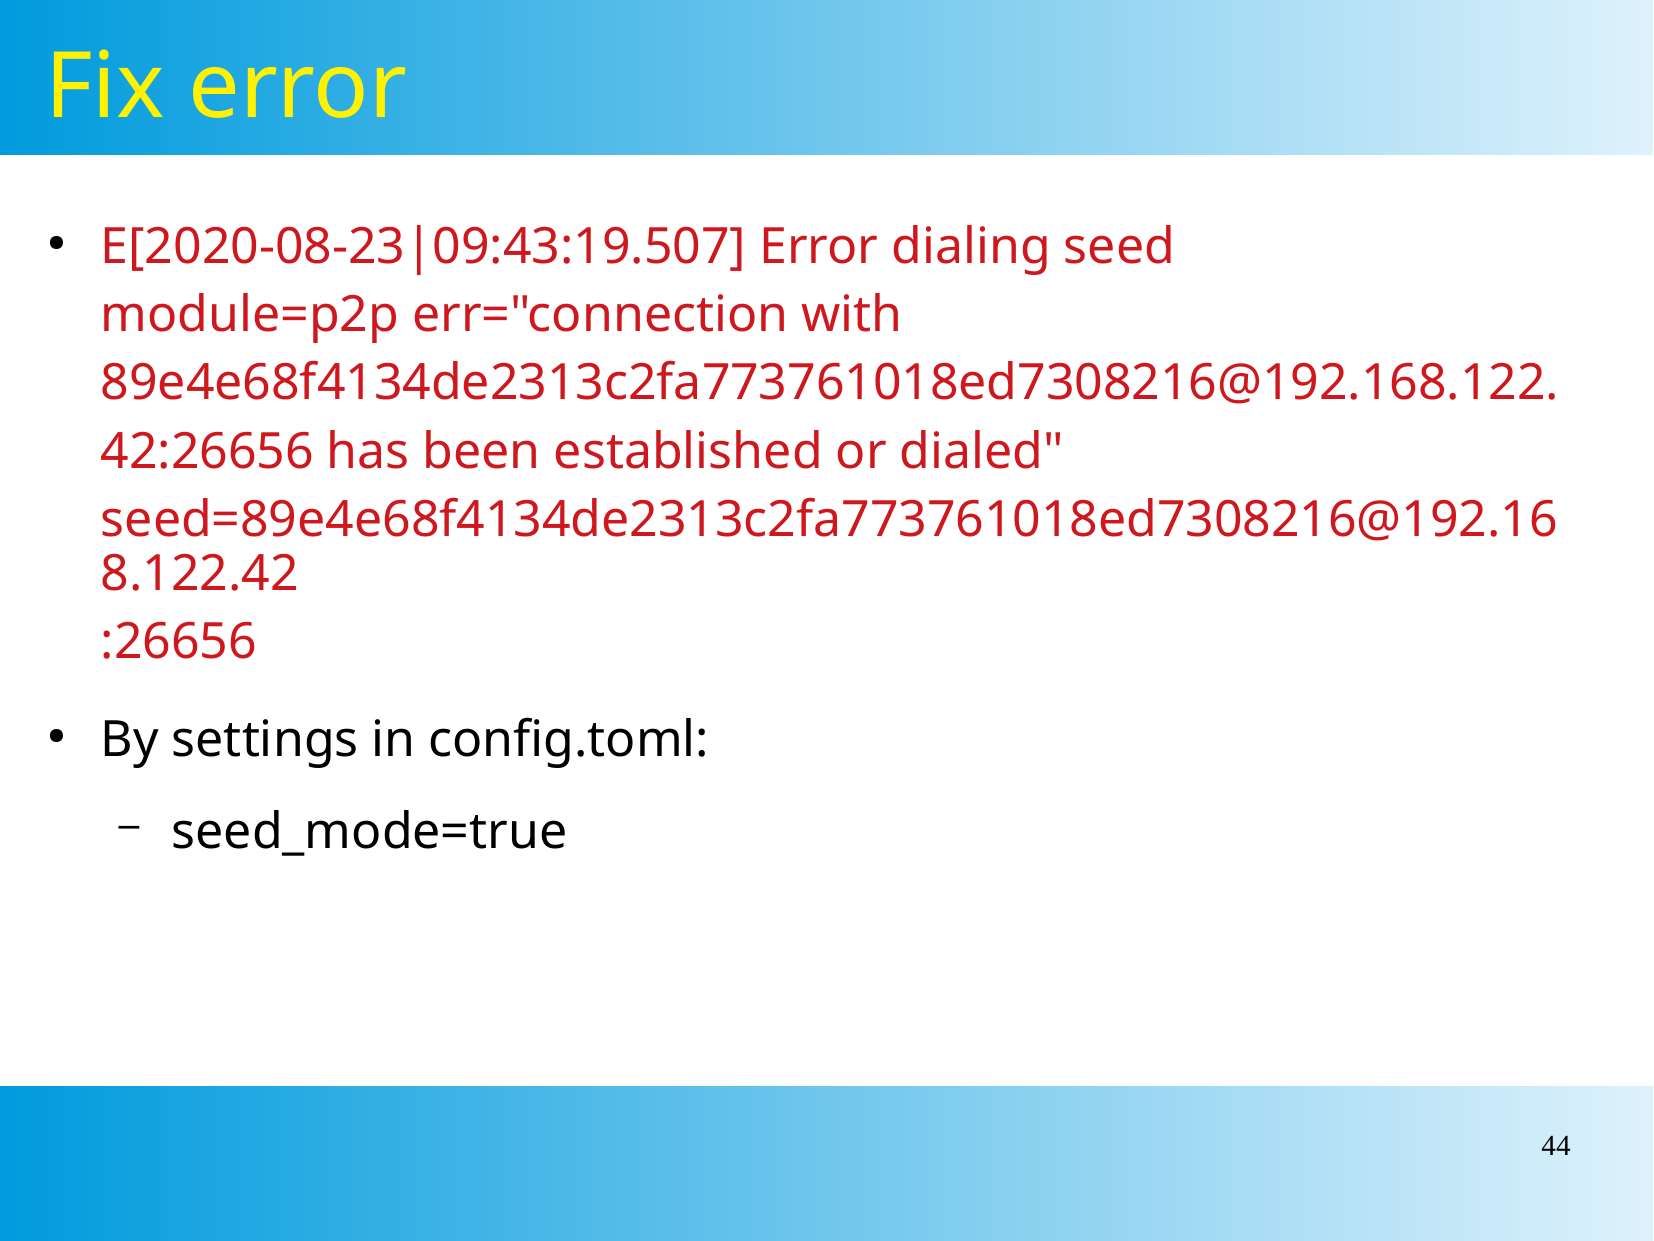

# Fix error
E[2020-08-23|09:43:19.507] Error dialing seed module=p2p err="connection with 89e4e68f4134de2313c2fa773761018ed7308216@192.168.122.42:26656 has been established or dialed" seed=89e4e68f4134de2313c2fa773761018ed7308216@192.168.122.42:26656
By settings in config.toml:
seed_mode=true
44